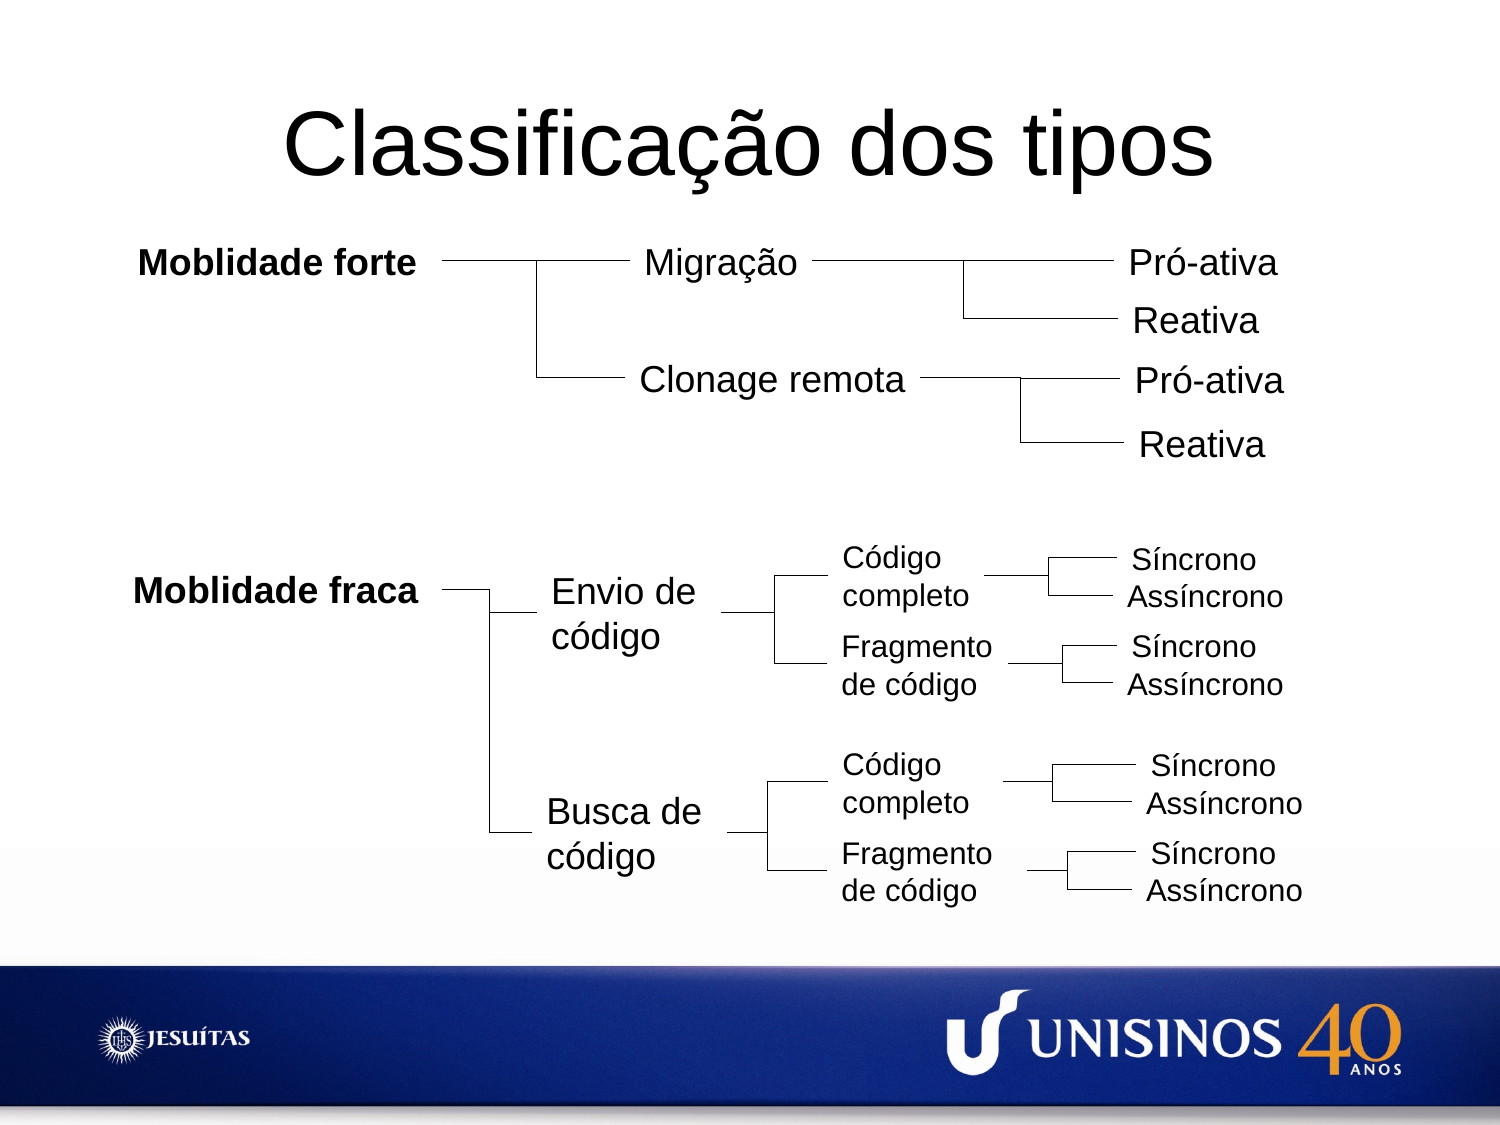

# Classificação dos tipos
Moblidade forte
Migração
Pró-ativa
Reativa
Clonage remota
Pró-ativa
Reativa
Código
completo
Síncrono
Moblidade fraca
Envio de
código
Assíncrono
Fragmento
de código
Síncrono
Assíncrono
Código
completo
Síncrono
Assíncrono
Busca de
código
Fragmento
de código
Síncrono
Assíncrono
28